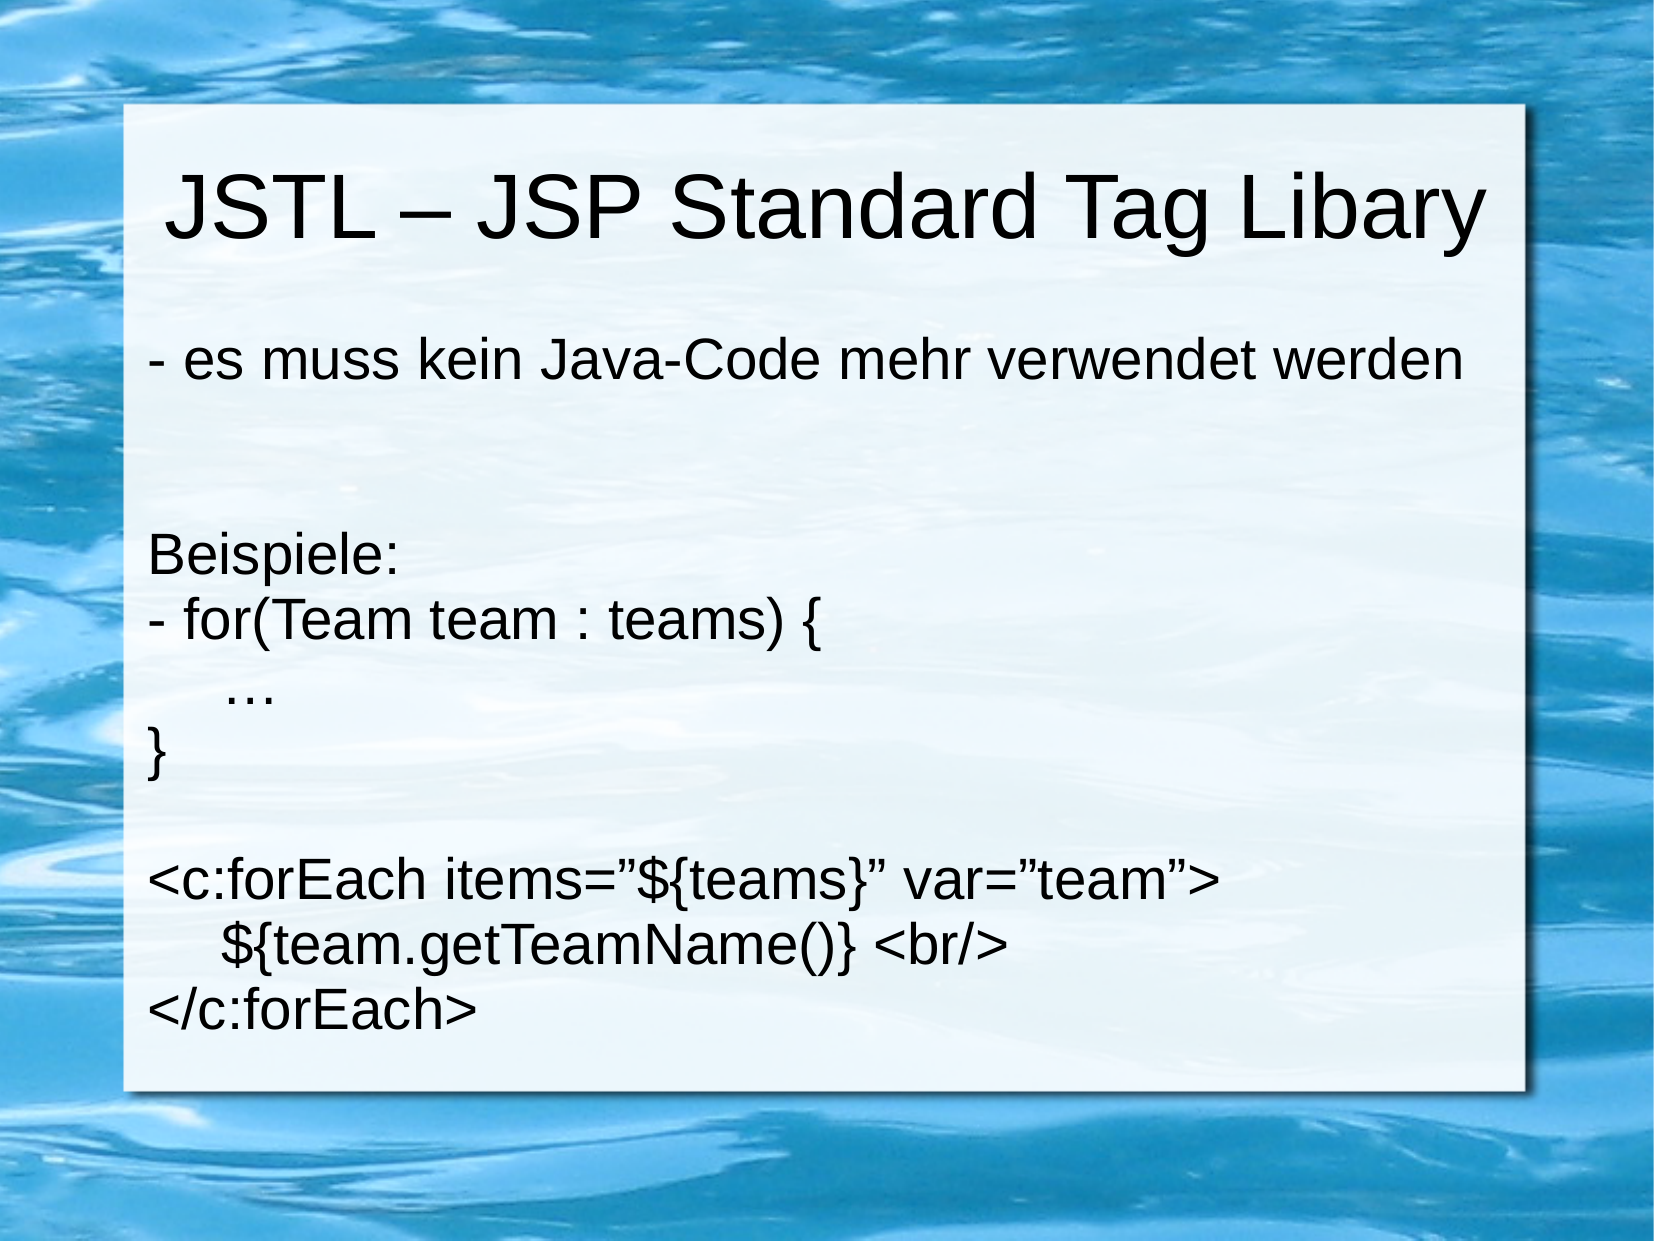

# JSTL – JSP Standard Tag Libary
- es muss kein Java-Code mehr verwendet werden
Beispiele:
- for(Team team : teams) {
	…
}
<c:forEach items=”${teams}” var=”team”>
	${team.getTeamName()} <br/>
</c:forEach>